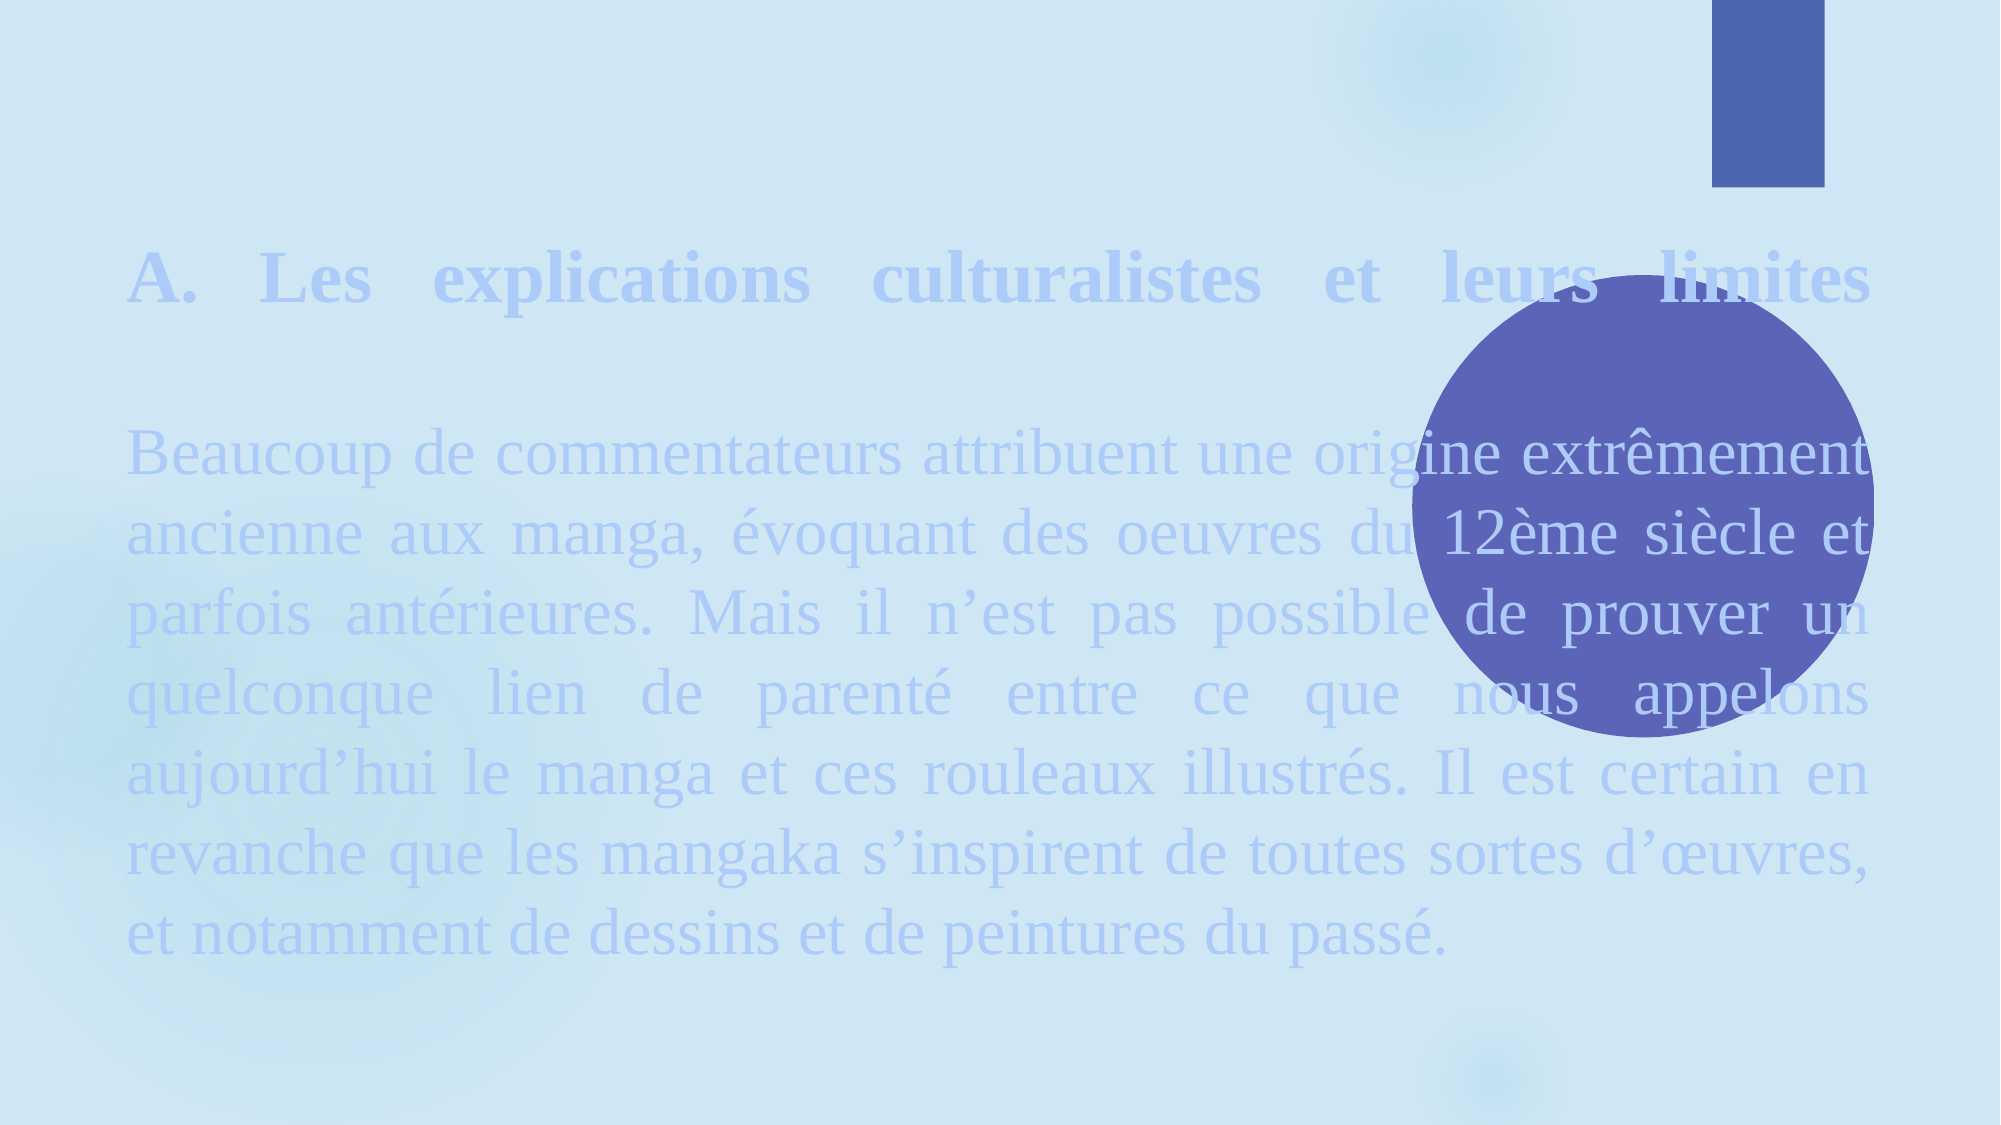

# A. Les explications culturalistes et leurs limites Beaucoup de commentateurs attribuent une origine extrêmement ancienne aux manga, évoquant des oeuvres du 12ème siècle et parfois antérieures. Mais il n’est pas possible de prouver un quelconque lien de parenté entre ce que nous appelons aujourd’hui le manga et ces rouleaux illustrés. Il est certain en revanche que les mangaka s’inspirent de toutes sortes d’œuvres, et notamment de dessins et de peintures du passé.